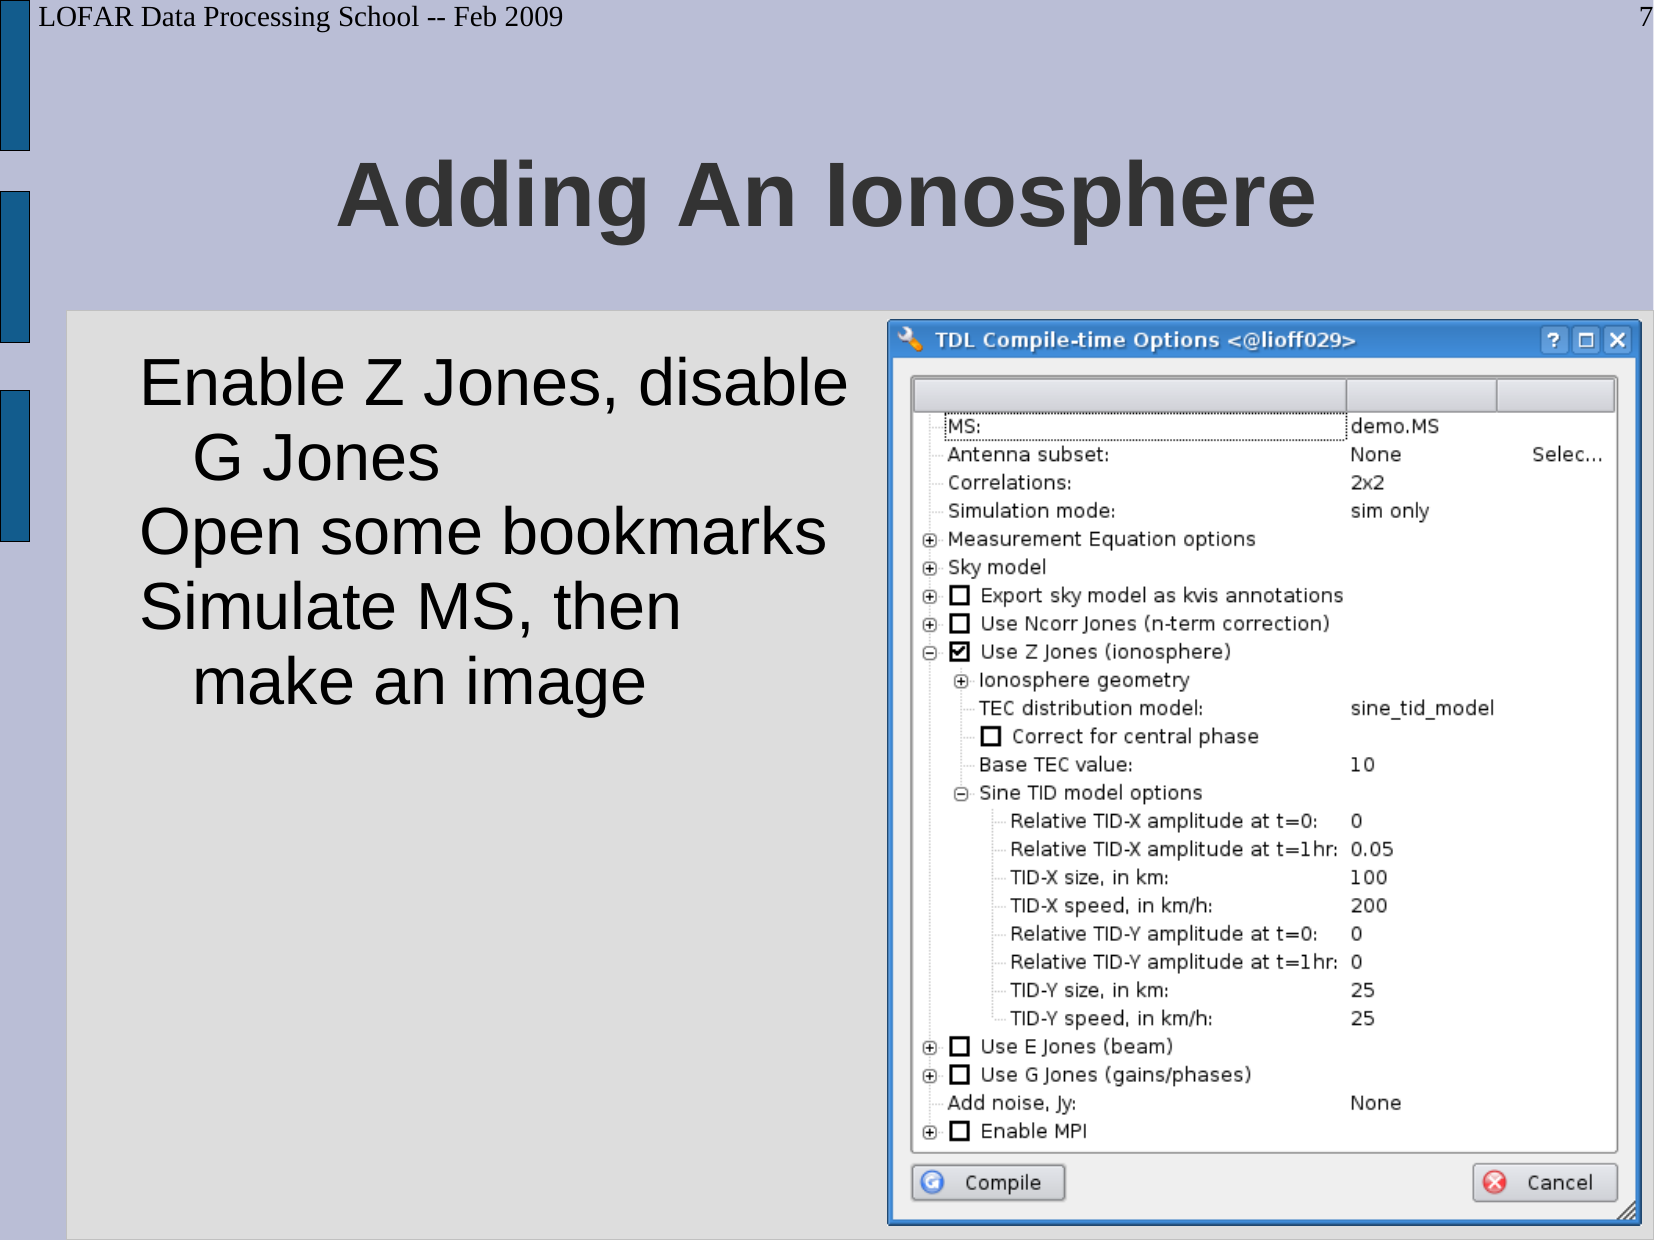

LOFAR Data Processing School -- Feb 2009
7
# Adding An Ionosphere
Enable Z Jones, disable G Jones
Open some bookmarks
Simulate MS, then make an image